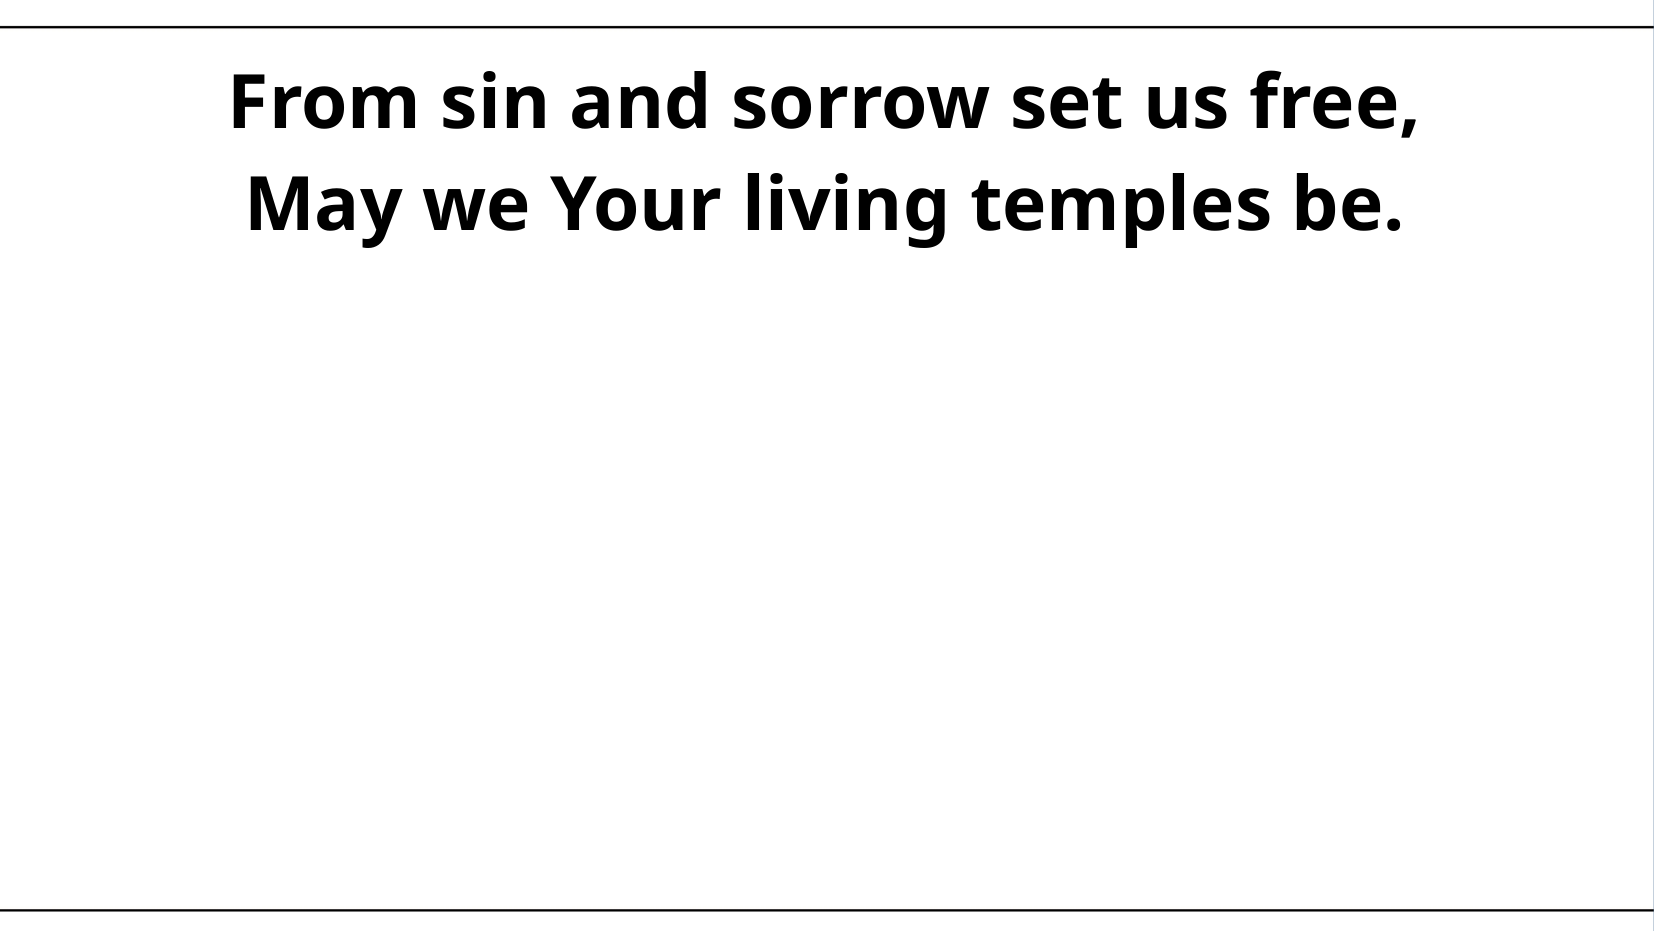

From sin and sorrow set us free,
May we Your living temples be.